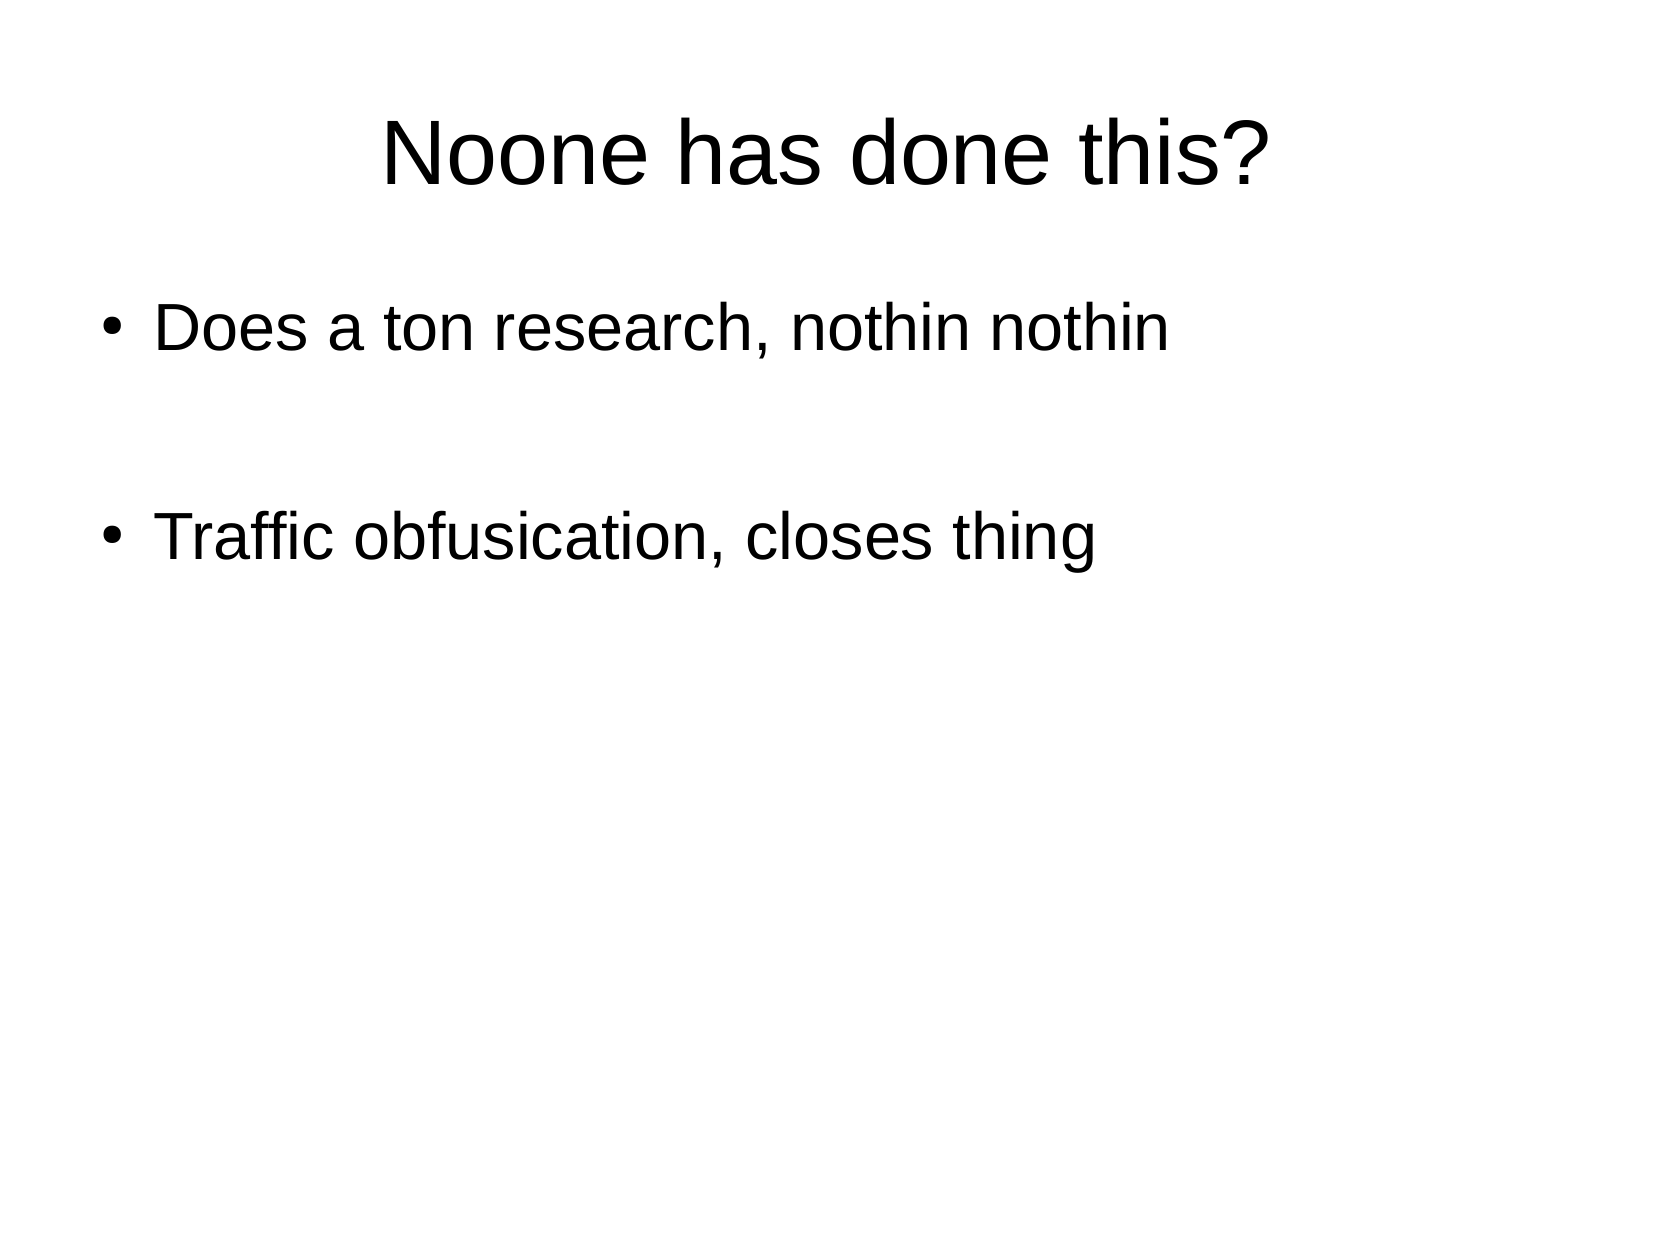

# Noone has done this?
Does a ton research, nothin nothin
Traffic obfusication, closes thing